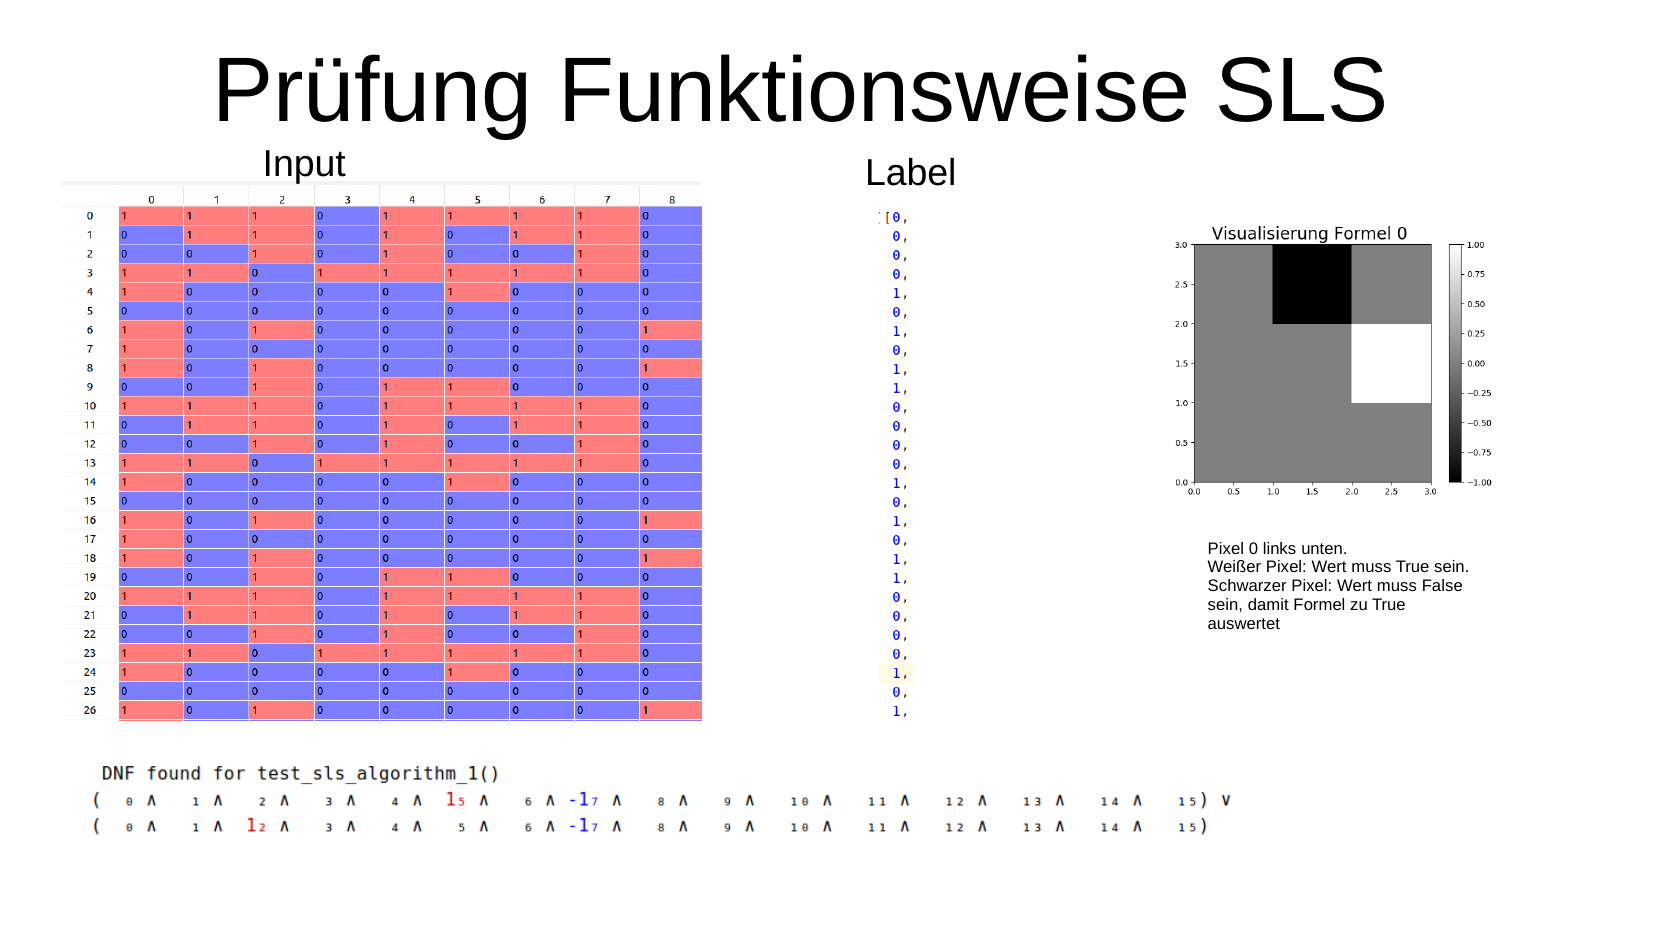

# Prüfung Funktionsweise SLS
Input
Label
Pixel 0 links unten.
Weißer Pixel: Wert muss True sein. Schwarzer Pixel: Wert muss False sein, damit Formel zu True auswertet